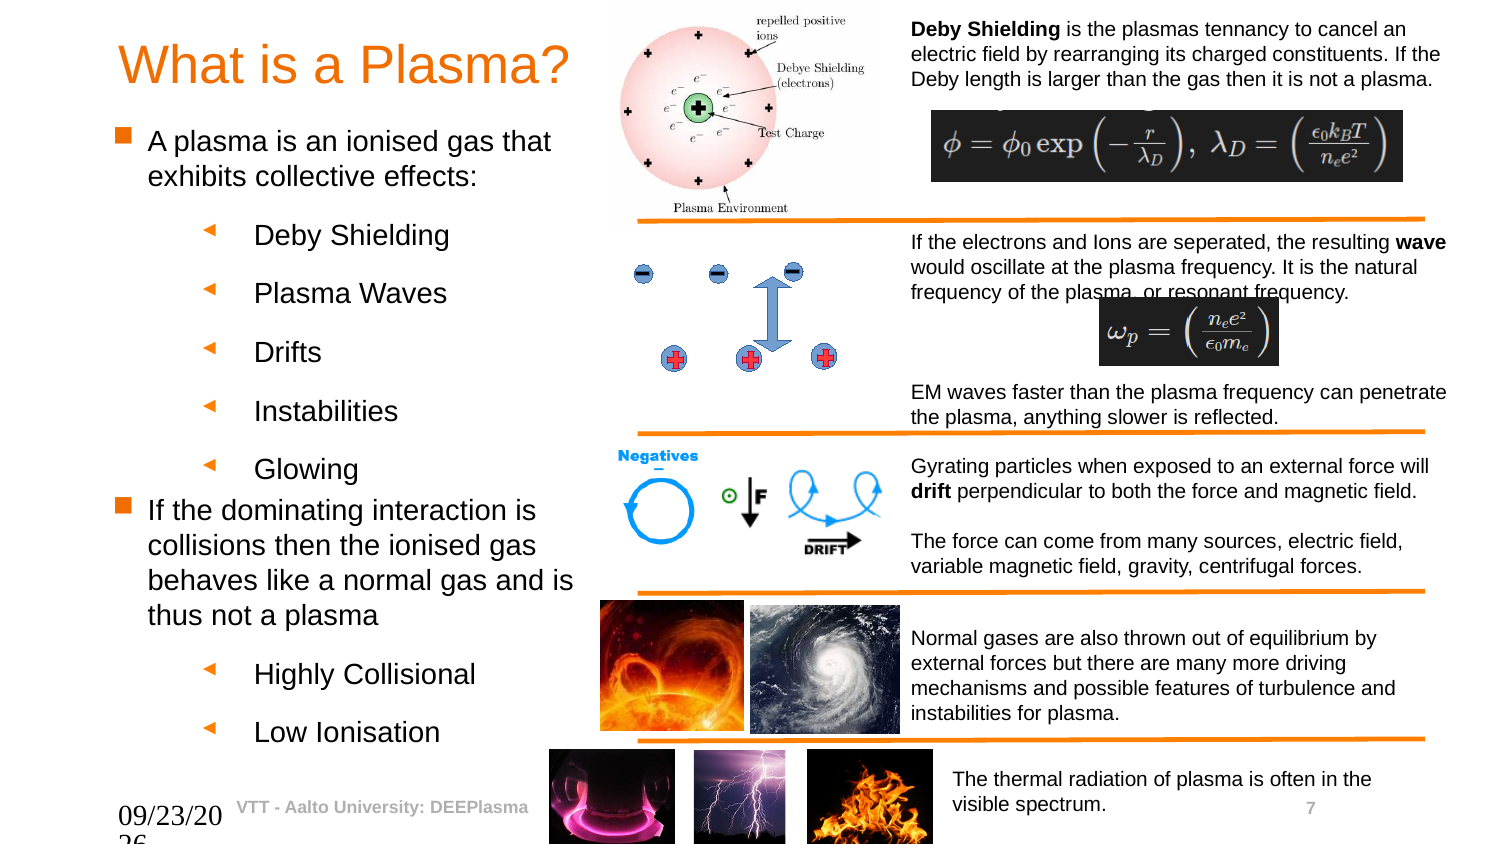

Deby Shielding is the plasmas tennancy to cancel an electric field by rearranging its charged constituents. If the Deby length is larger than the gas then it is not a plasma.
What is a Plasma?
# A plasma is an ionised gas that exhibits collective effects:
Deby Shielding
Plasma Waves
Drifts
Instabilities
Glowing
If the dominating interaction is collisions then the ionised gas behaves like a normal gas and is thus not a plasma
Highly Collisional
Low Ionisation
If the electrons and Ions are seperated, the resulting wave would oscillate at the plasma frequency. It is the natural frequency of the plasma, or resonant frequency.
EM waves faster than the plasma frequency can penetrate the plasma, anything slower is reflected.
Gyrating particles when exposed to an external force will drift perpendicular to both the force and magnetic field.
The force can come from many sources, electric field, variable magnetic field, gravity, centrifugal forces.
Normal gases are also thrown out of equilibrium by external forces but there are many more driving mechanisms and possible features of turbulence and instabilities for plasma.
The thermal radiation of plasma is often in the visible spectrum.
VTT - Aalto University: DEEPlasma
7